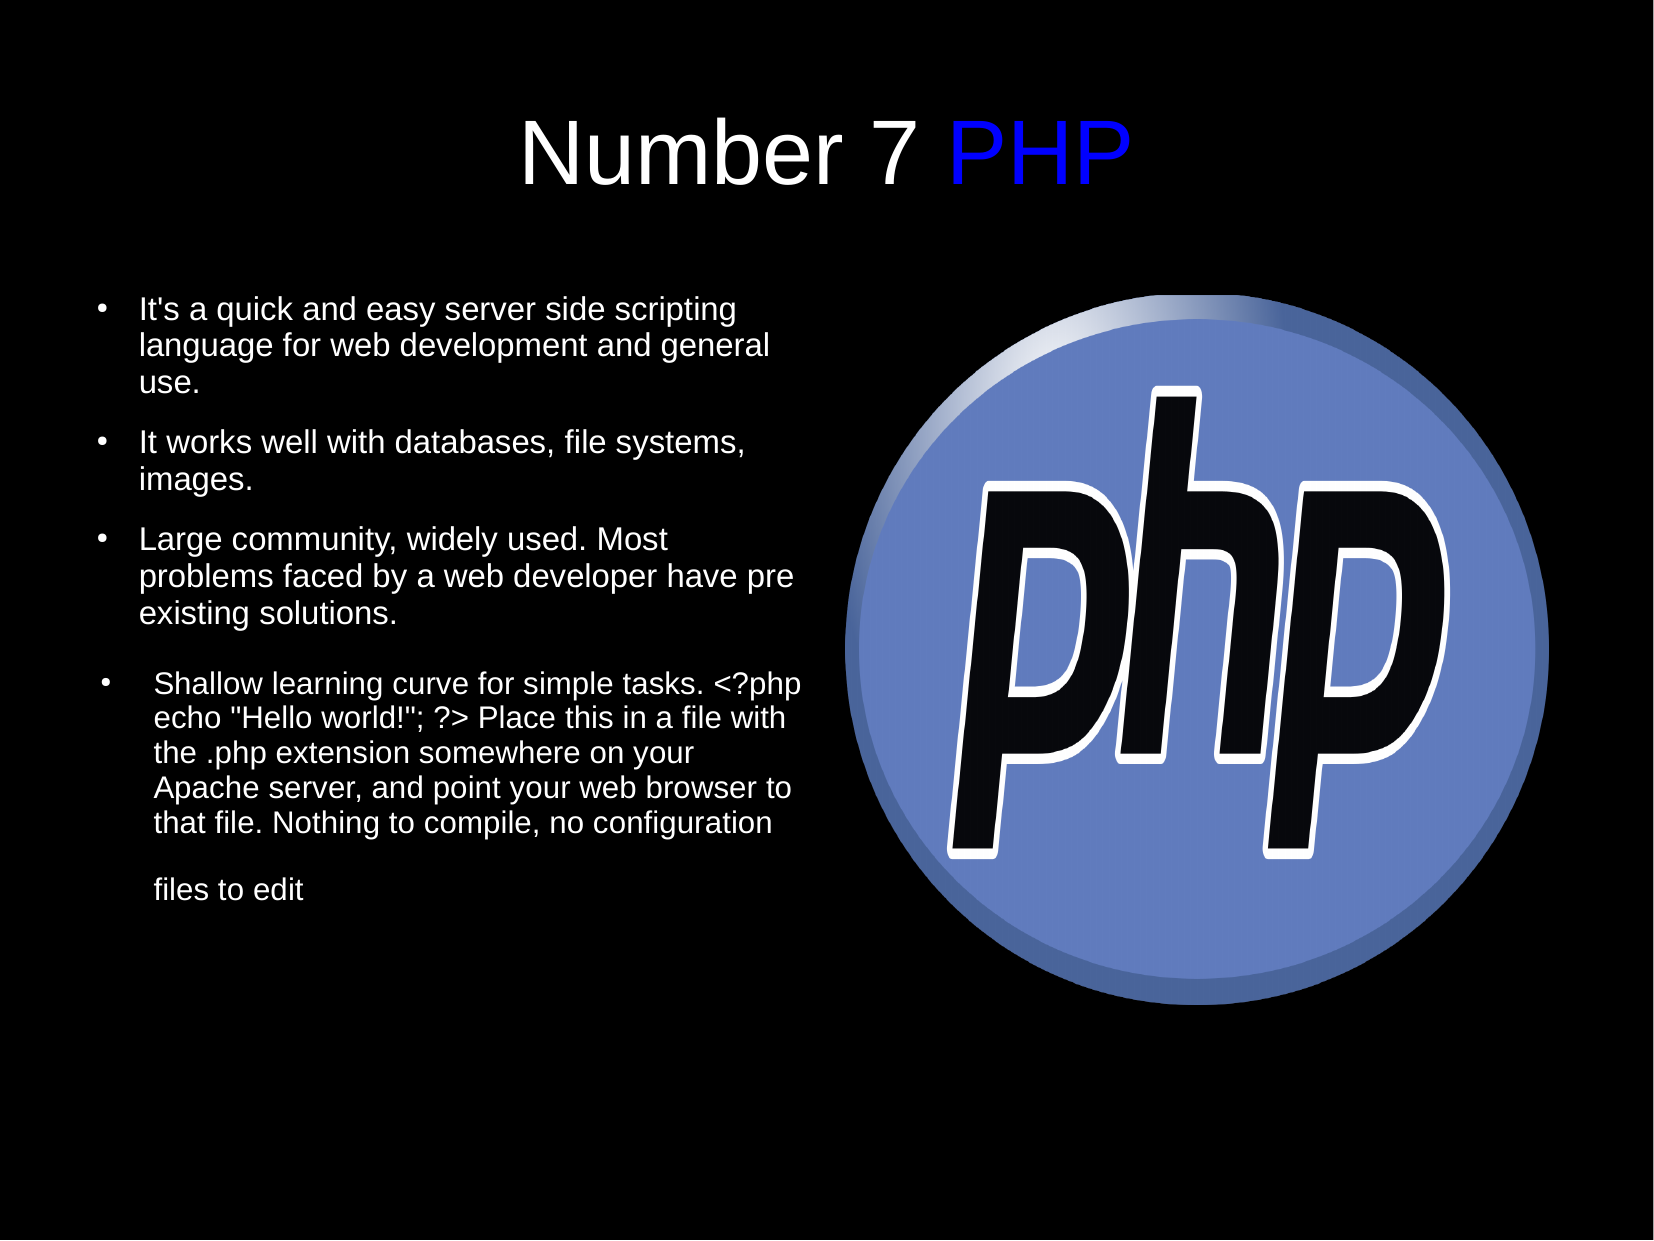

# Number 7 PHP
It's a quick and easy server side scripting language for web development and general use.
It works well with databases, file systems, images.
Large community, widely used. Most problems faced by a web developer have pre existing solutions.
Shallow learning curve for simple tasks. <?php echo "Hello world!"; ?> Place this in a file with the .php extension somewhere on your Apache server, and point your web browser to that file. Nothing to compile, no configuration files to edit